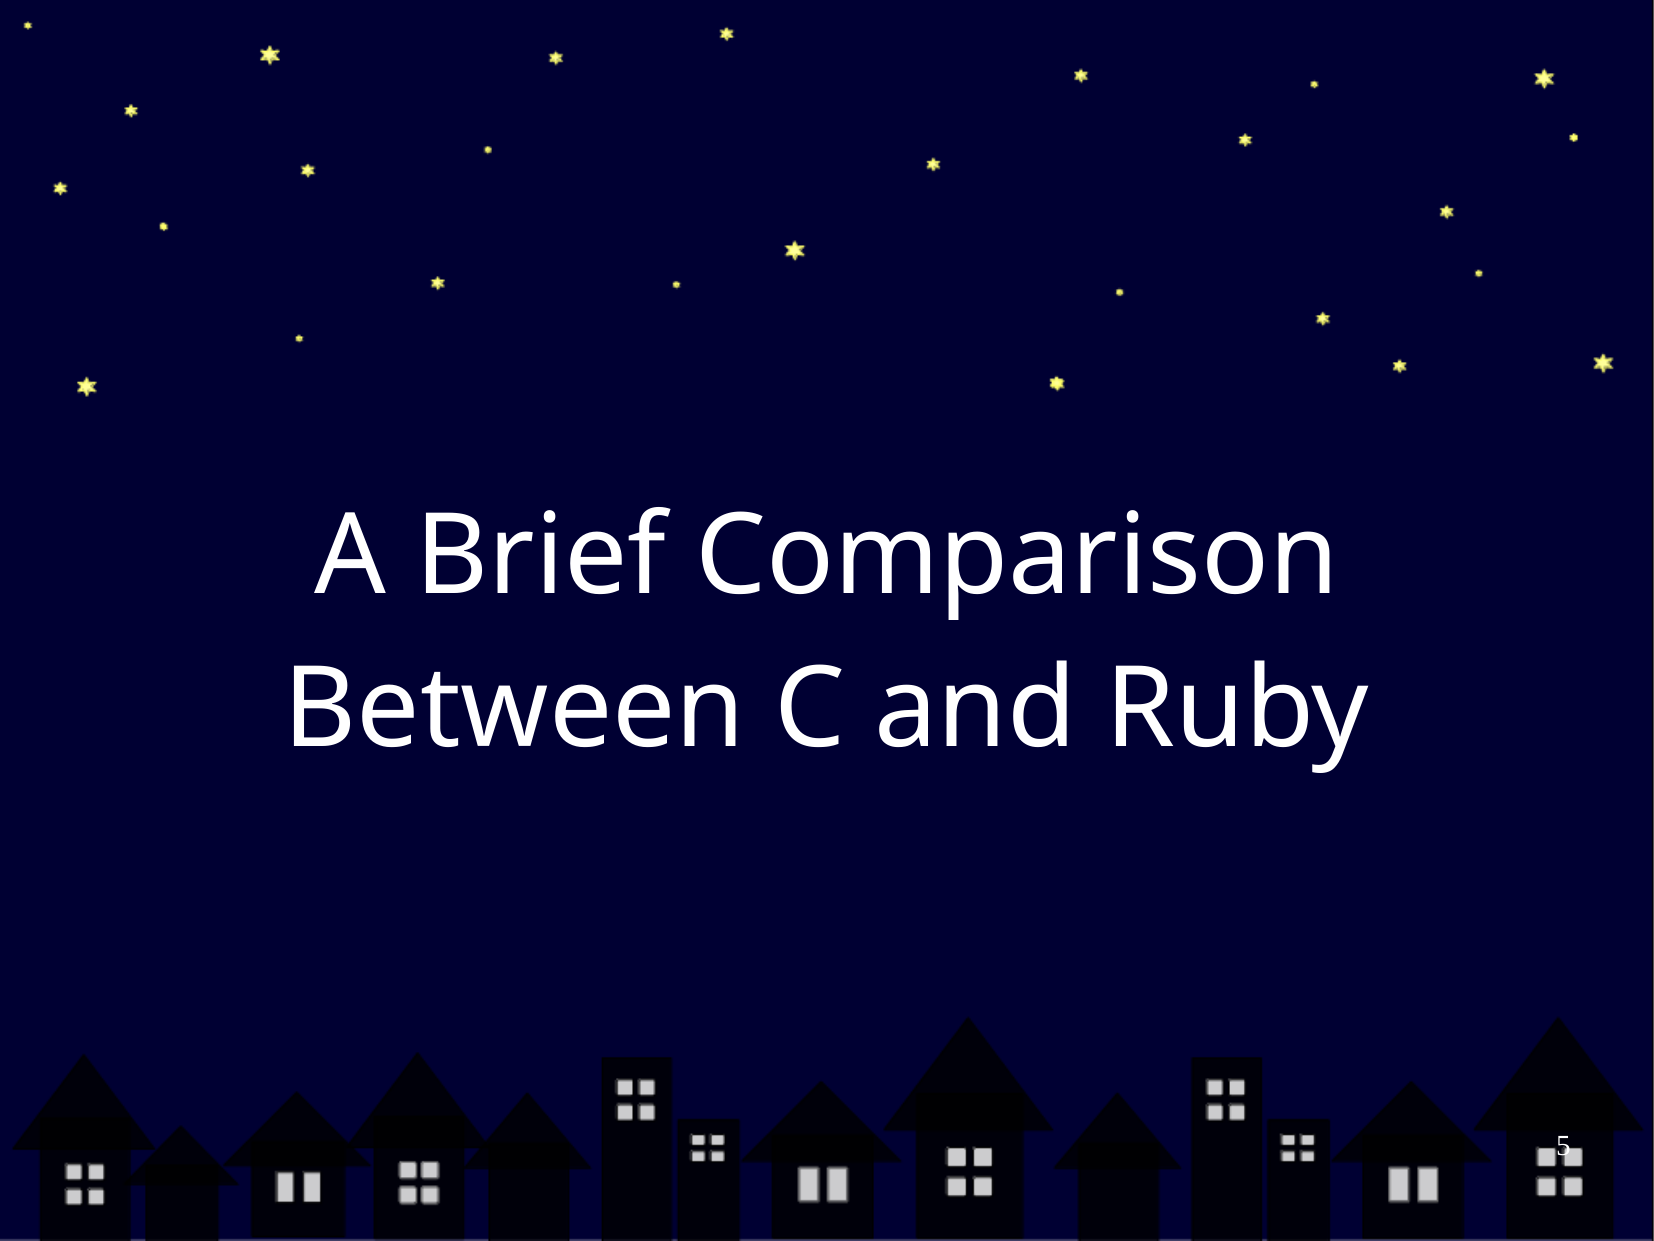

# A Brief Comparison Between C and Ruby
5